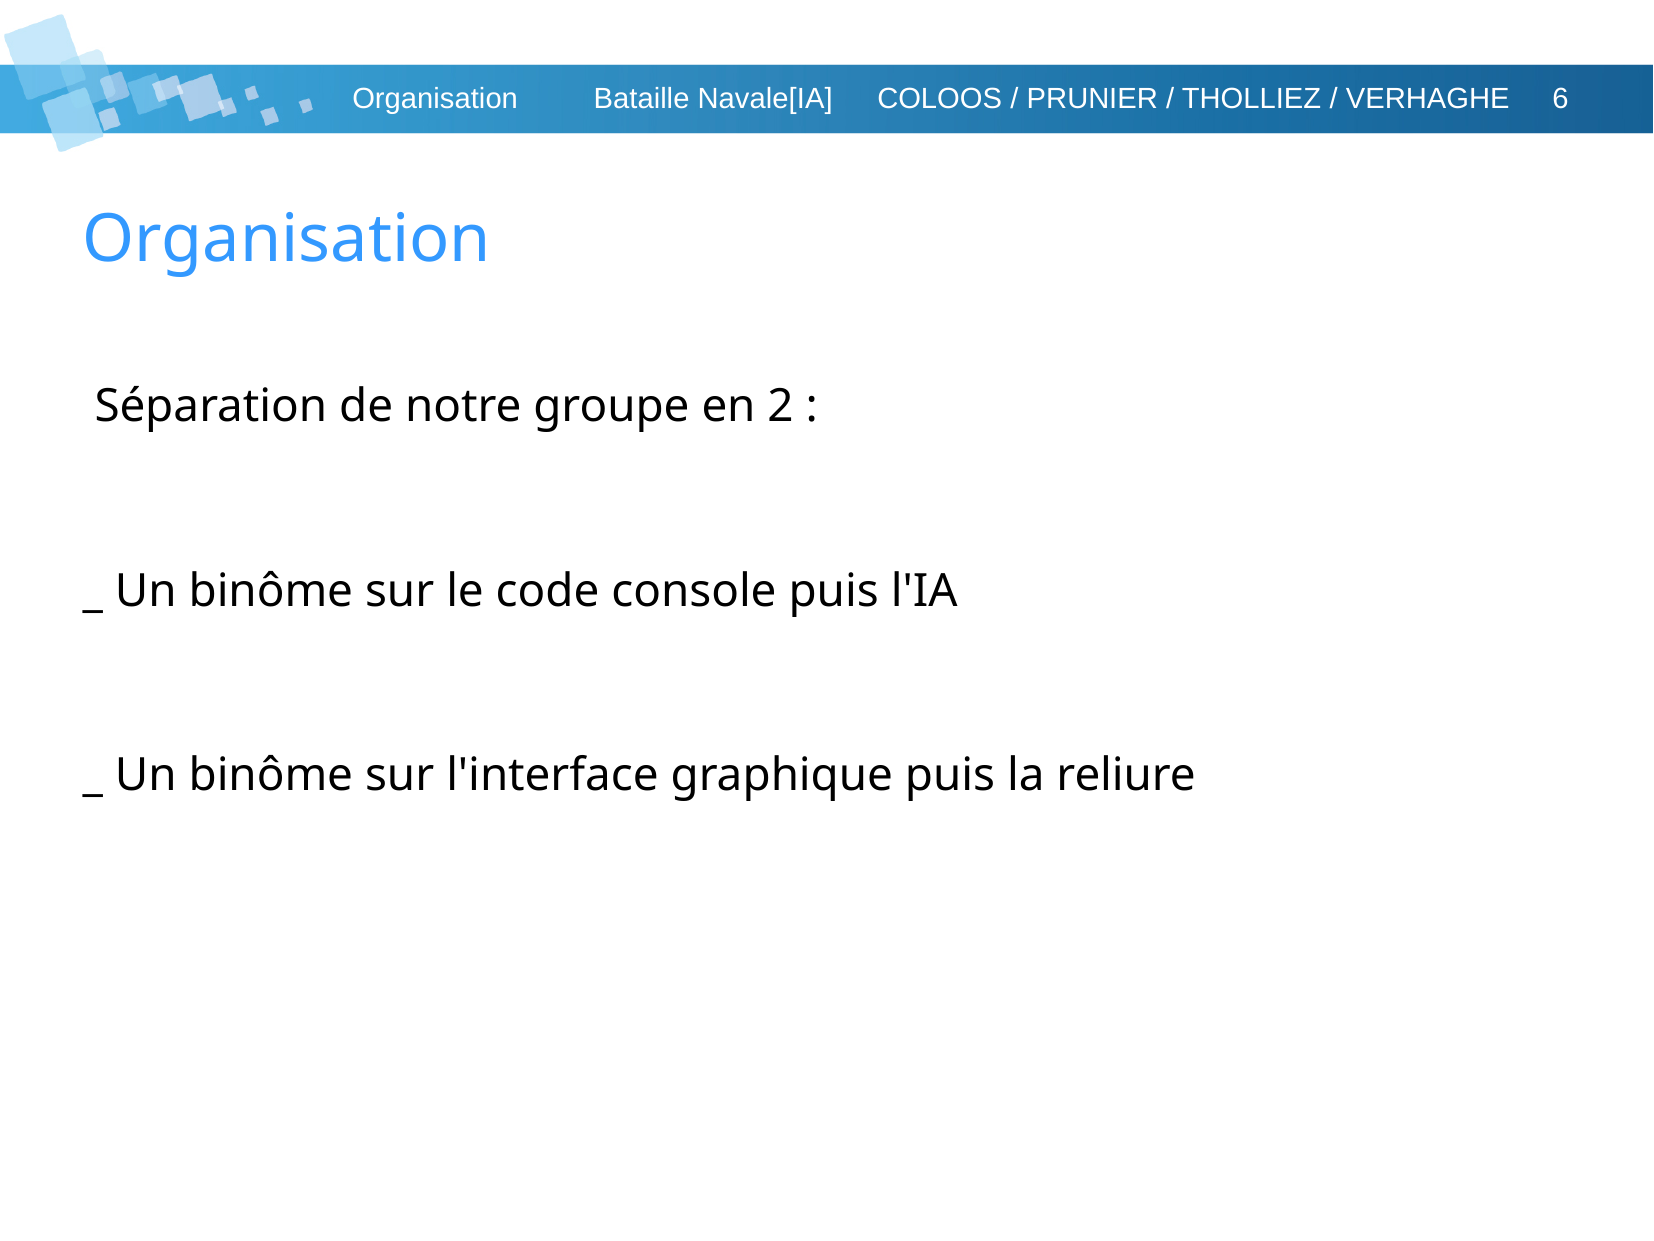

Organisation	 Bataille Navale[IA]	COLOOS / PRUNIER / THOLLIEZ / VERHAGHE 	6
# Organisation
 Séparation de notre groupe en 2 :
_ Un binôme sur le code console puis l'IA
_ Un binôme sur l'interface graphique puis la reliure